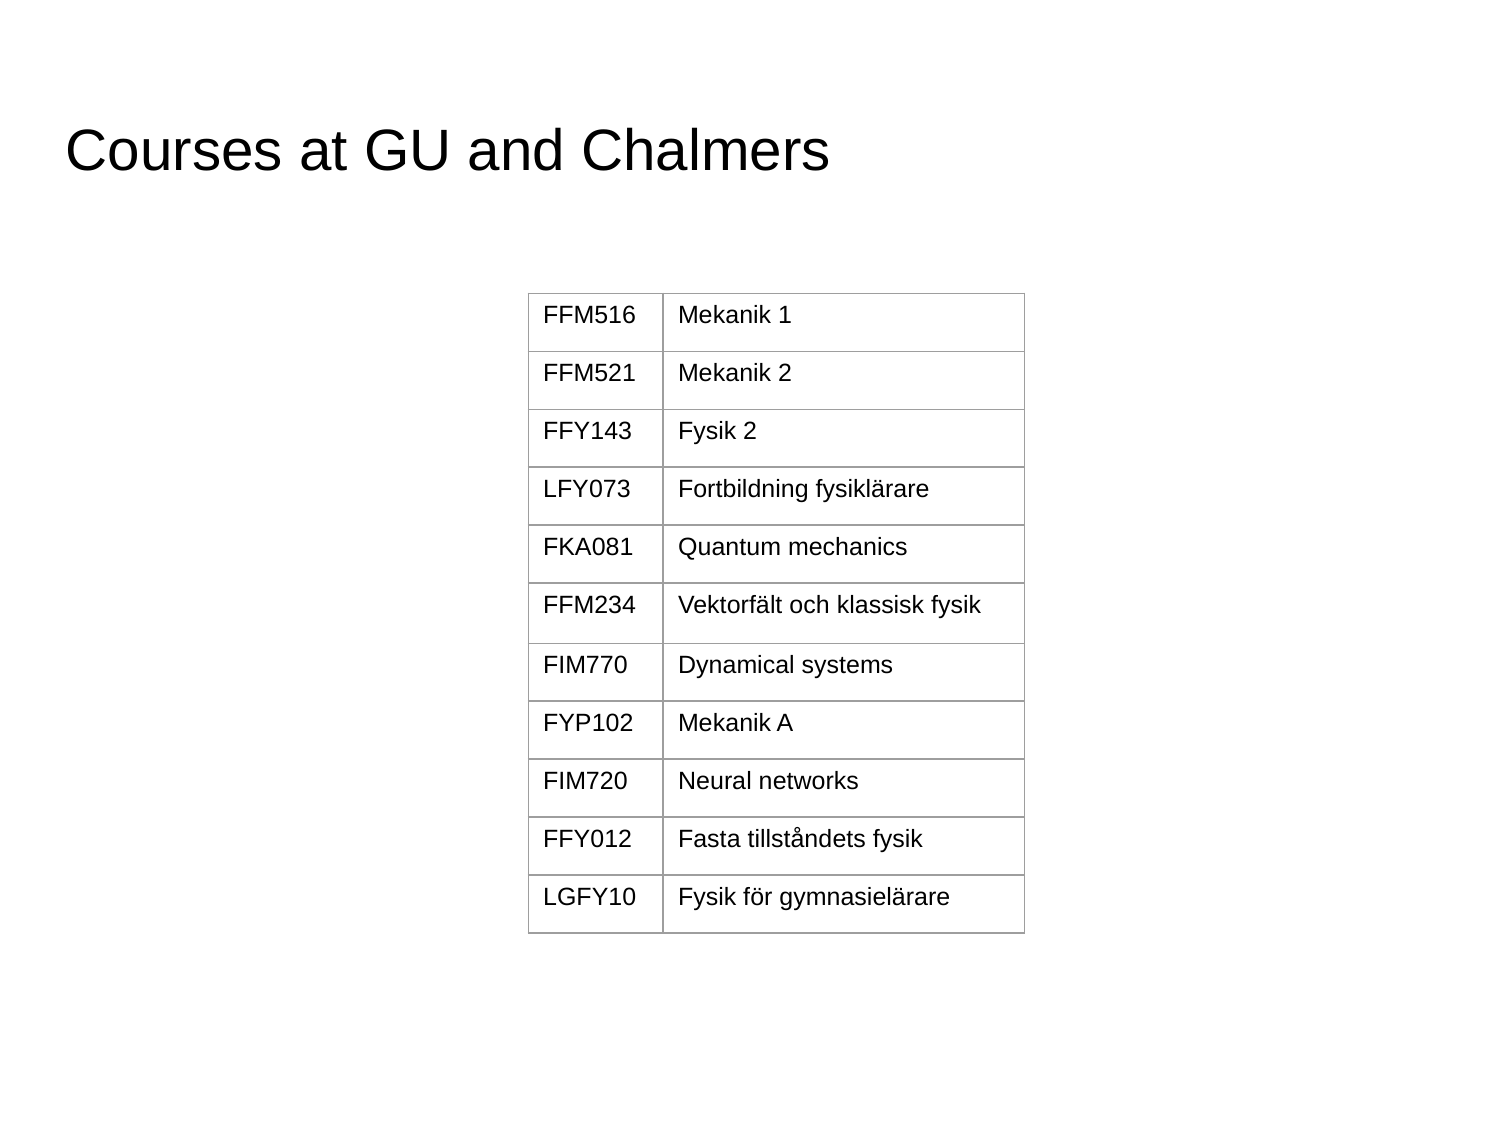

Courses at GU and Chalmers
| FFM516 | Mekanik 1 |
| --- | --- |
| FFM521 | Mekanik 2 |
| FFY143 | Fysik 2 |
| LFY073 | Fortbildning fysiklärare |
| FKA081 | Quantum mechanics |
| FFM234 | Vektorfält och klassisk fysik |
| FIM770 | Dynamical systems |
| FYP102 | Mekanik A |
| FIM720 | Neural networks |
| FFY012 | Fasta tillståndets fysik |
| LGFY10 | Fysik för gymnasielärare |